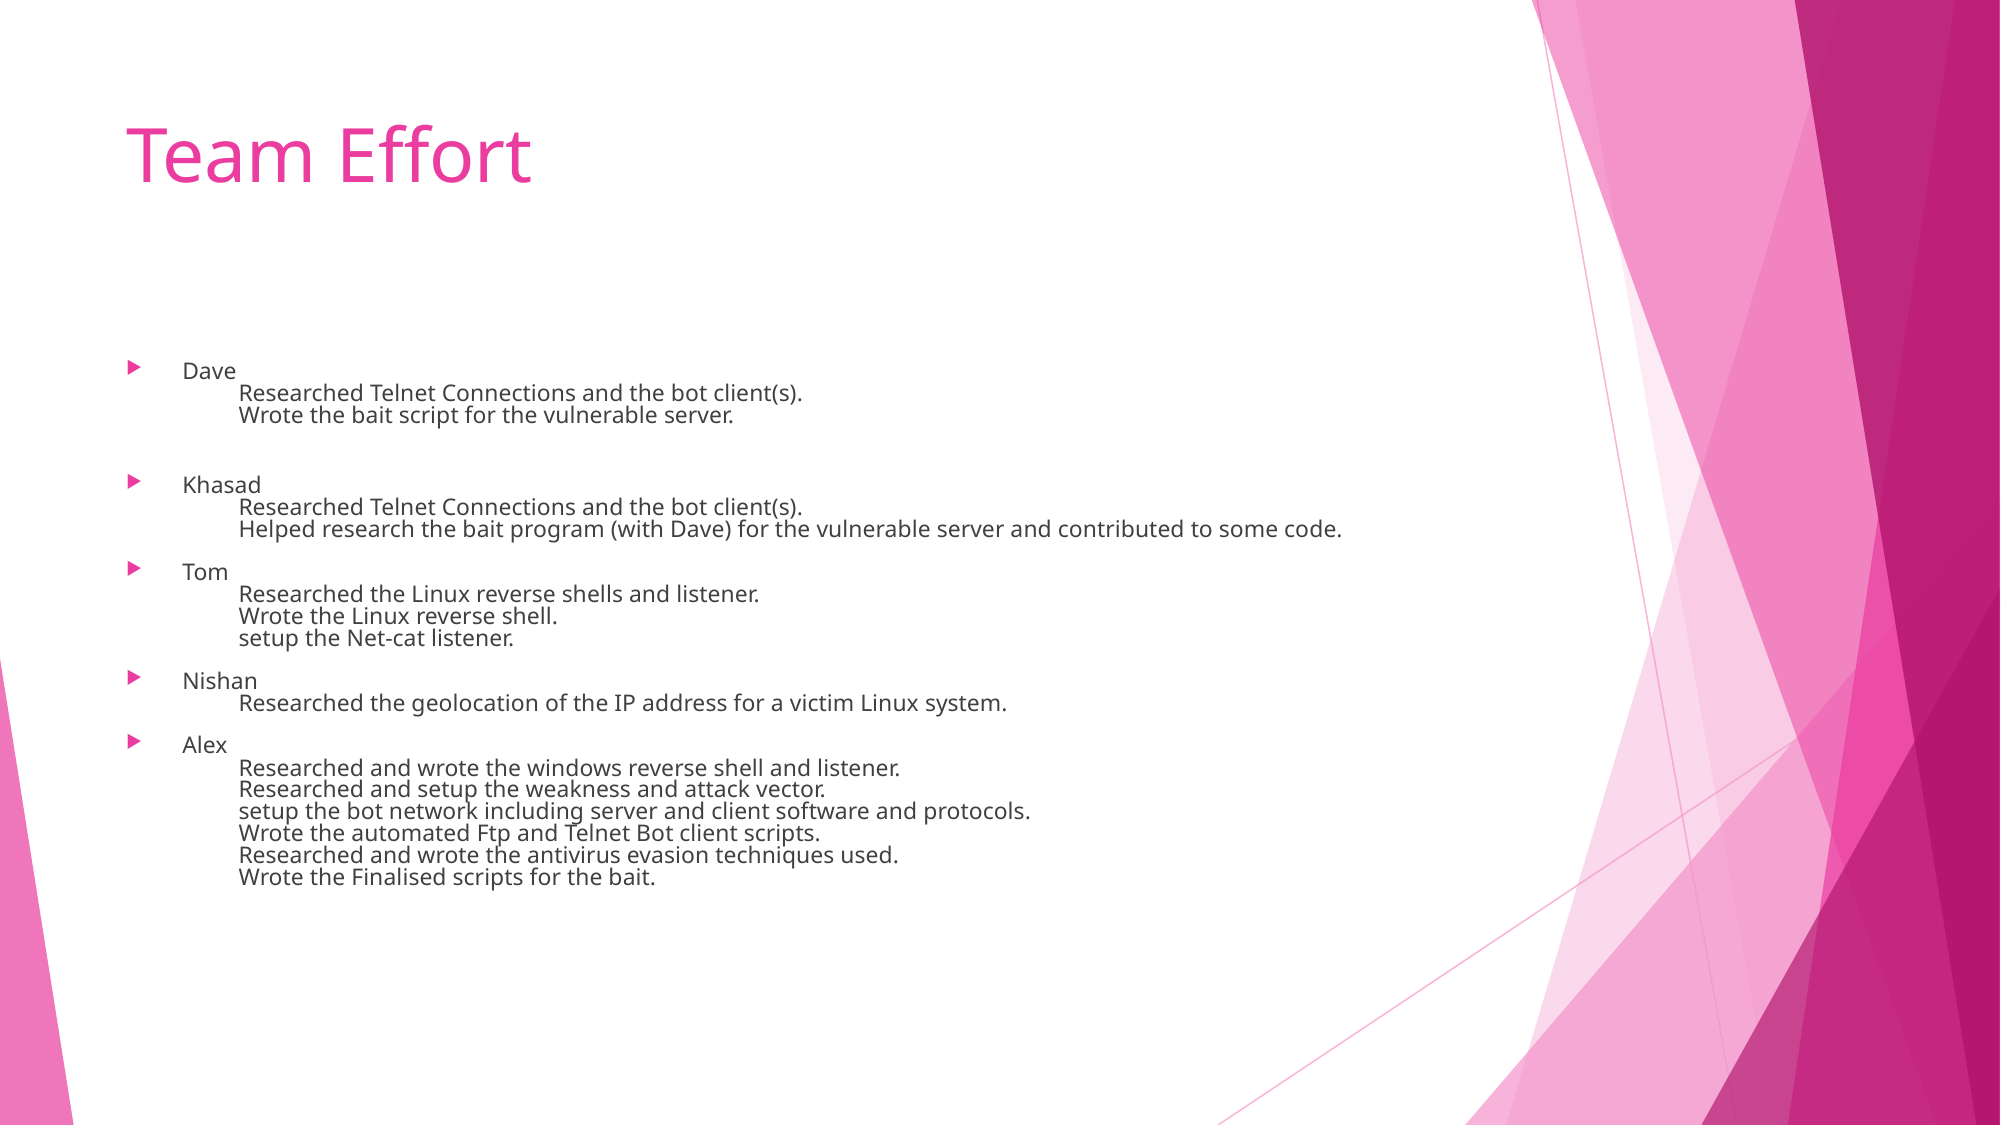

# Team Effort
Dave
Researched Telnet Connections and the bot client(s).
Wrote the bait script for the vulnerable server.
Khasad
Researched Telnet Connections and the bot client(s).
Helped research the bait program (with Dave) for the vulnerable server and contributed to some code.
Tom
Researched the Linux reverse shells and listener.
Wrote the Linux reverse shell.
setup the Net-cat listener.
Nishan
Researched the geolocation of the IP address for a victim Linux system.
Alex
Researched and wrote the windows reverse shell and listener.
Researched and setup the weakness and attack vector.
setup the bot network including server and client software and protocols.
Wrote the automated Ftp and Telnet Bot client scripts.
Researched and wrote the antivirus evasion techniques used.
Wrote the Finalised scripts for the bait.